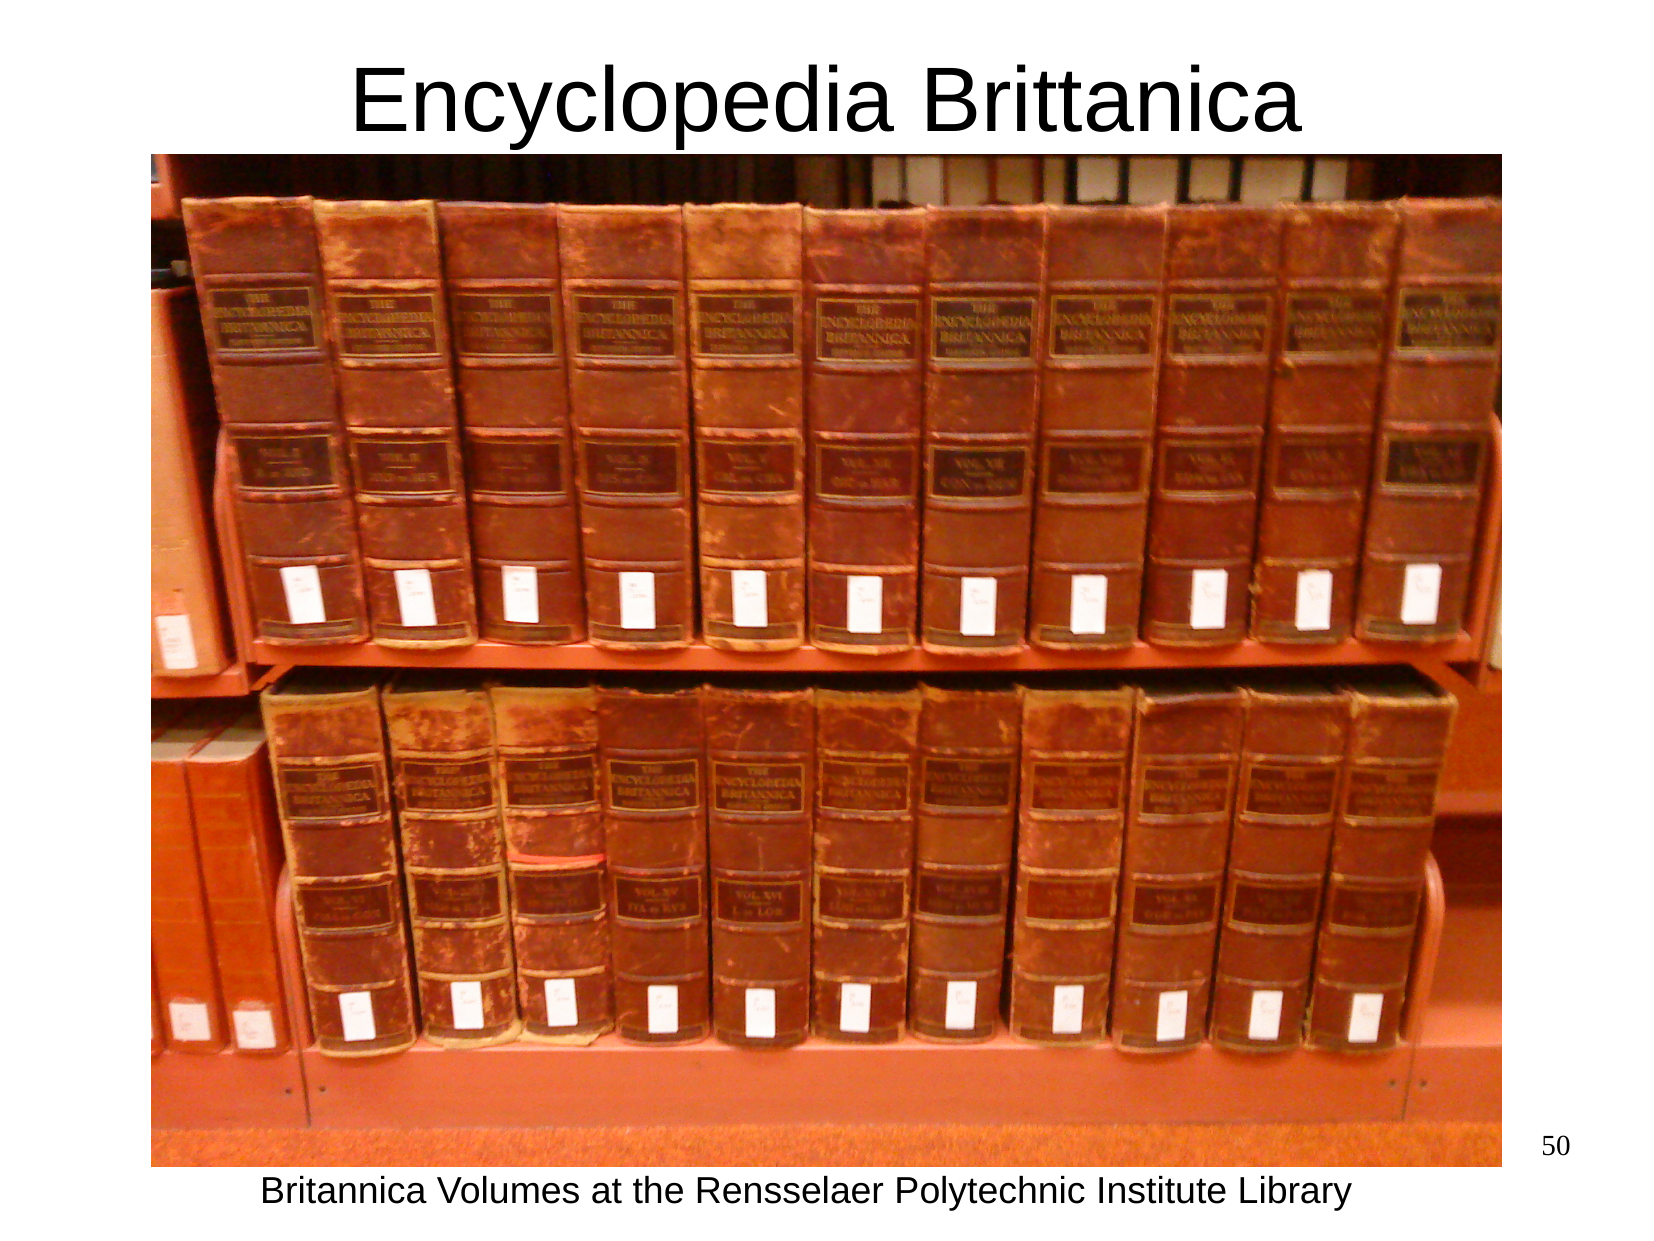

# Encyclopedia Brittanica
50
Britannica Volumes at the Rensselaer Polytechnic Institute Library